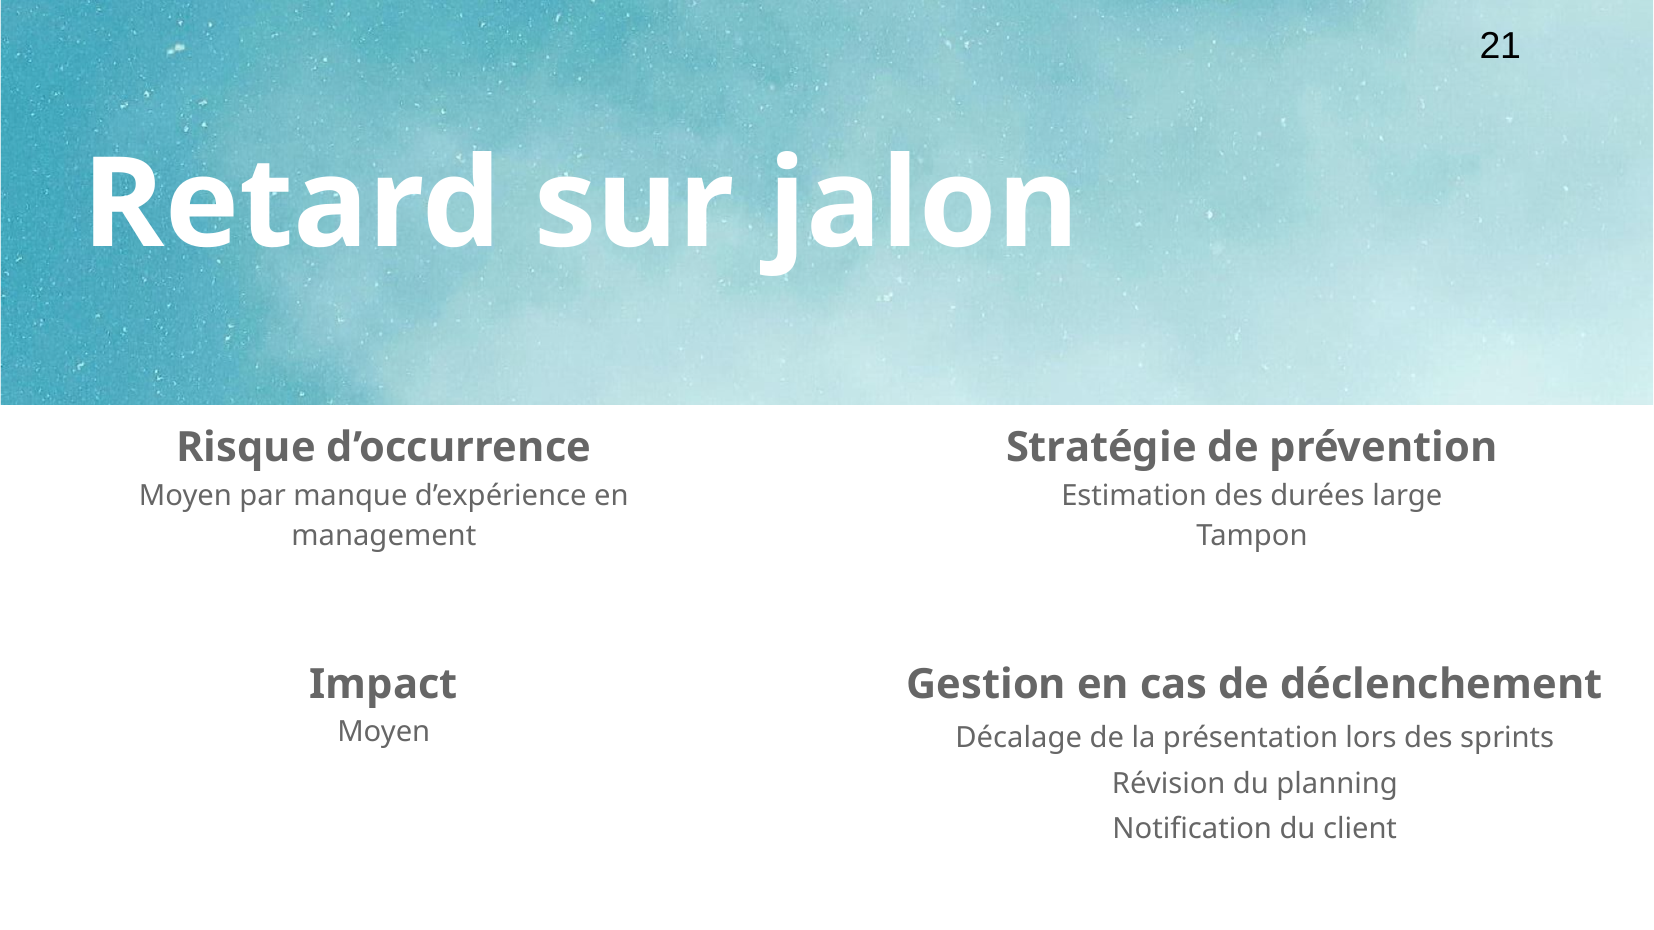

# Retard sur jalon
Risque d’occurrence
Moyen par manque d’expérience en management
Stratégie de prévention
Estimation des durées large
Tampon
Impact
Moyen
Gestion en cas de déclenchement
Décalage de la présentation lors des sprints
Révision du planning
Notification du client